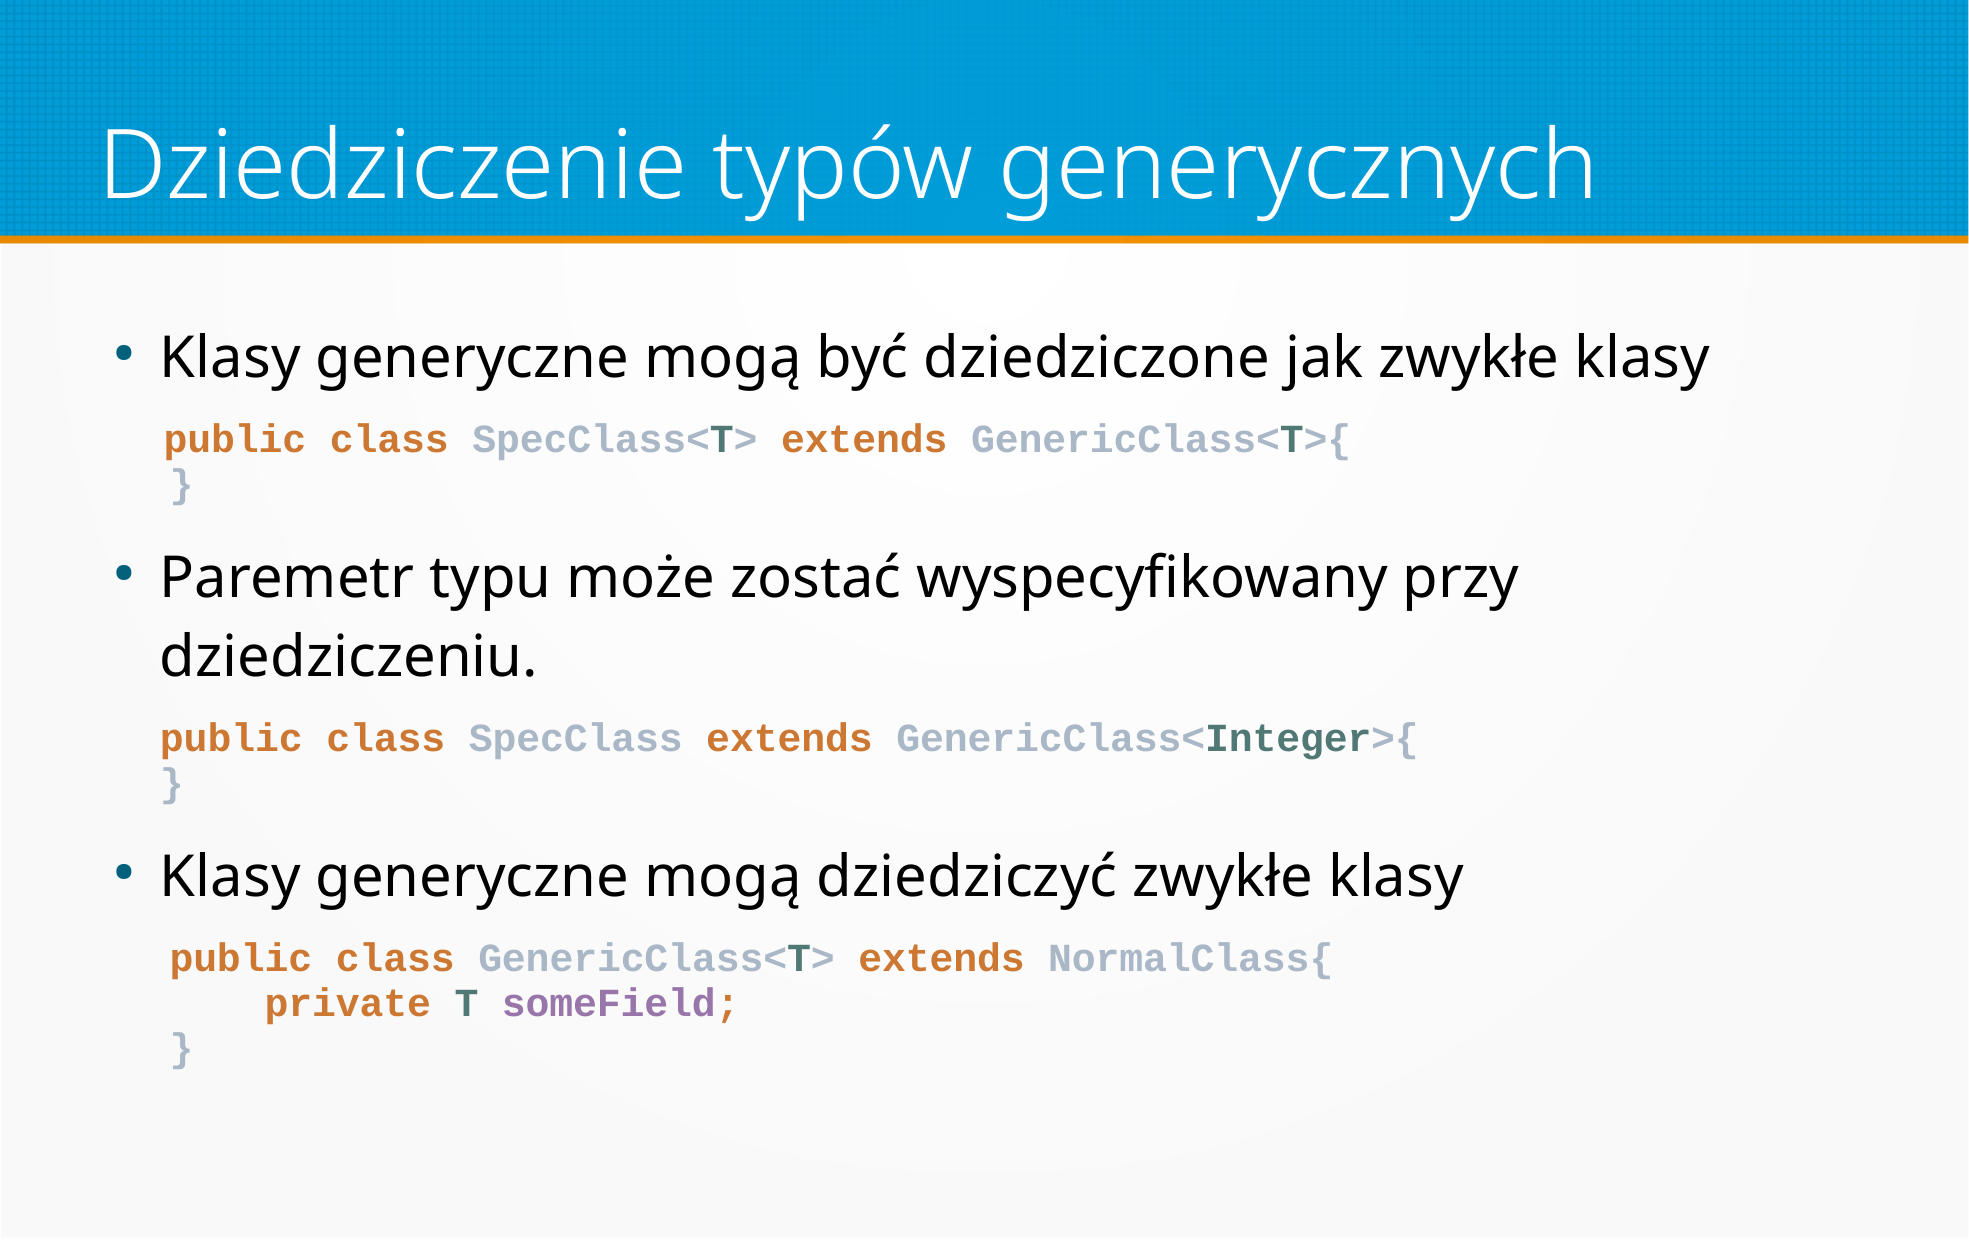

# Dziedziczenie typów generycznych
Klasy generyczne mogą być dziedziczone jak zwykłe klasy
 public class SpecClass<T> extends GenericClass<T>{
 }
Paremetr typu może zostać wyspecyfikowany przy dziedziczeniu.
public class SpecClass extends GenericClass<Integer>{
}
Klasy generyczne mogą dziedziczyć zwykłe klasy
 public class GenericClass<T> extends NormalClass{
 private T someField;
 }